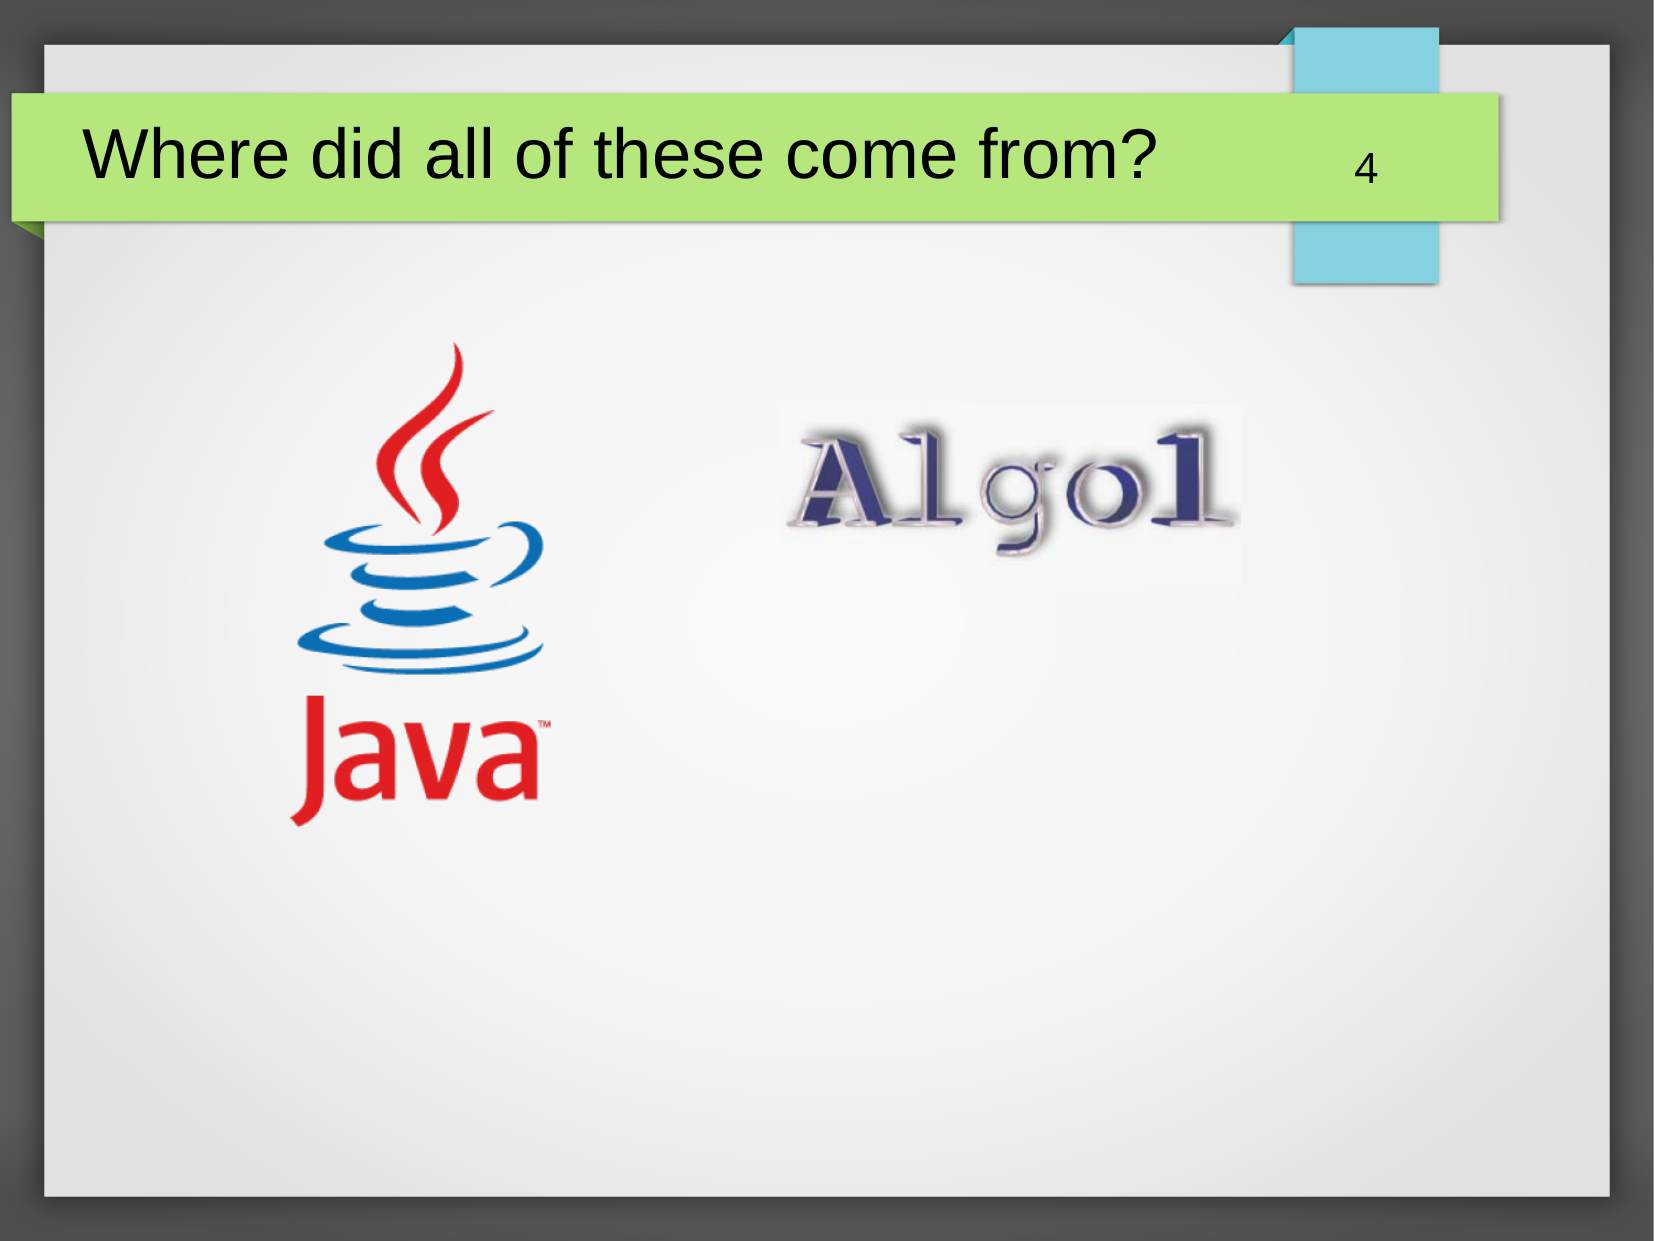

# Where did all of these come from?